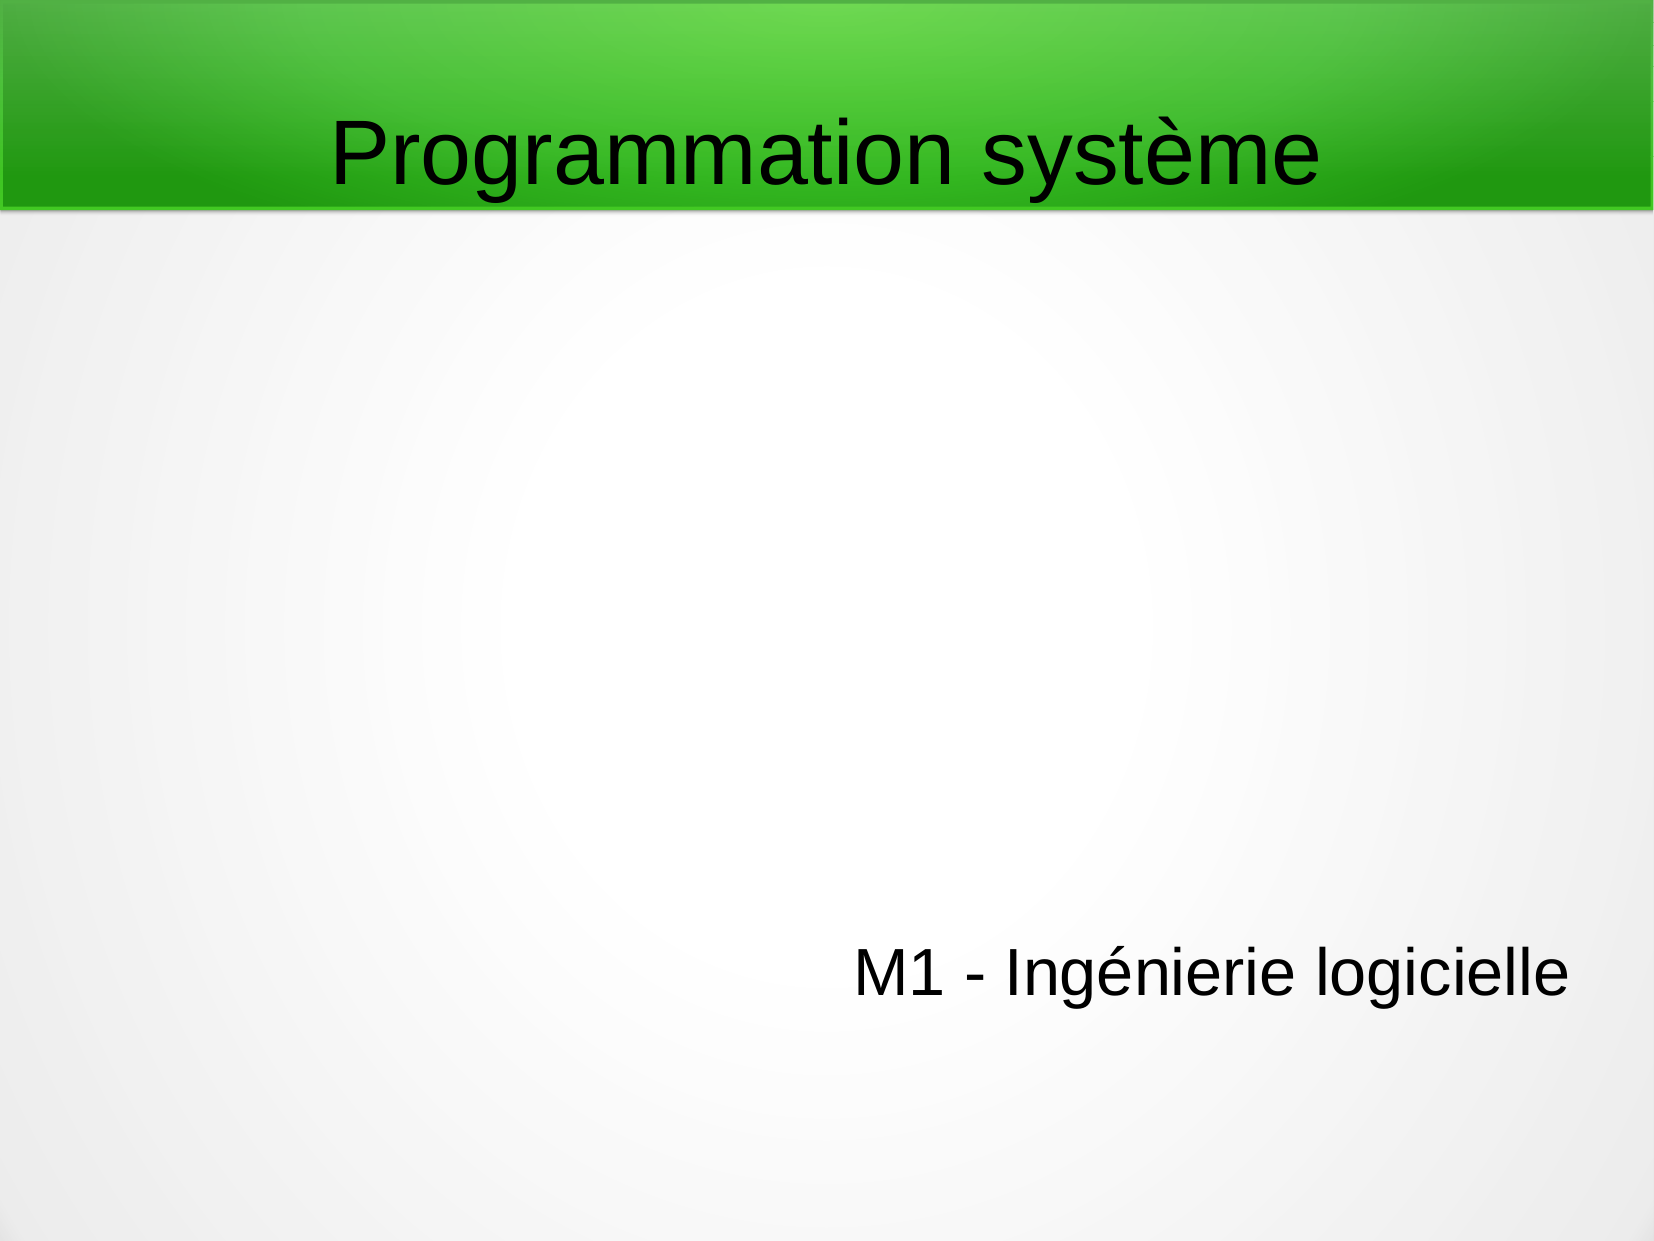

# Programmation système
M1 - Ingénierie logicielle